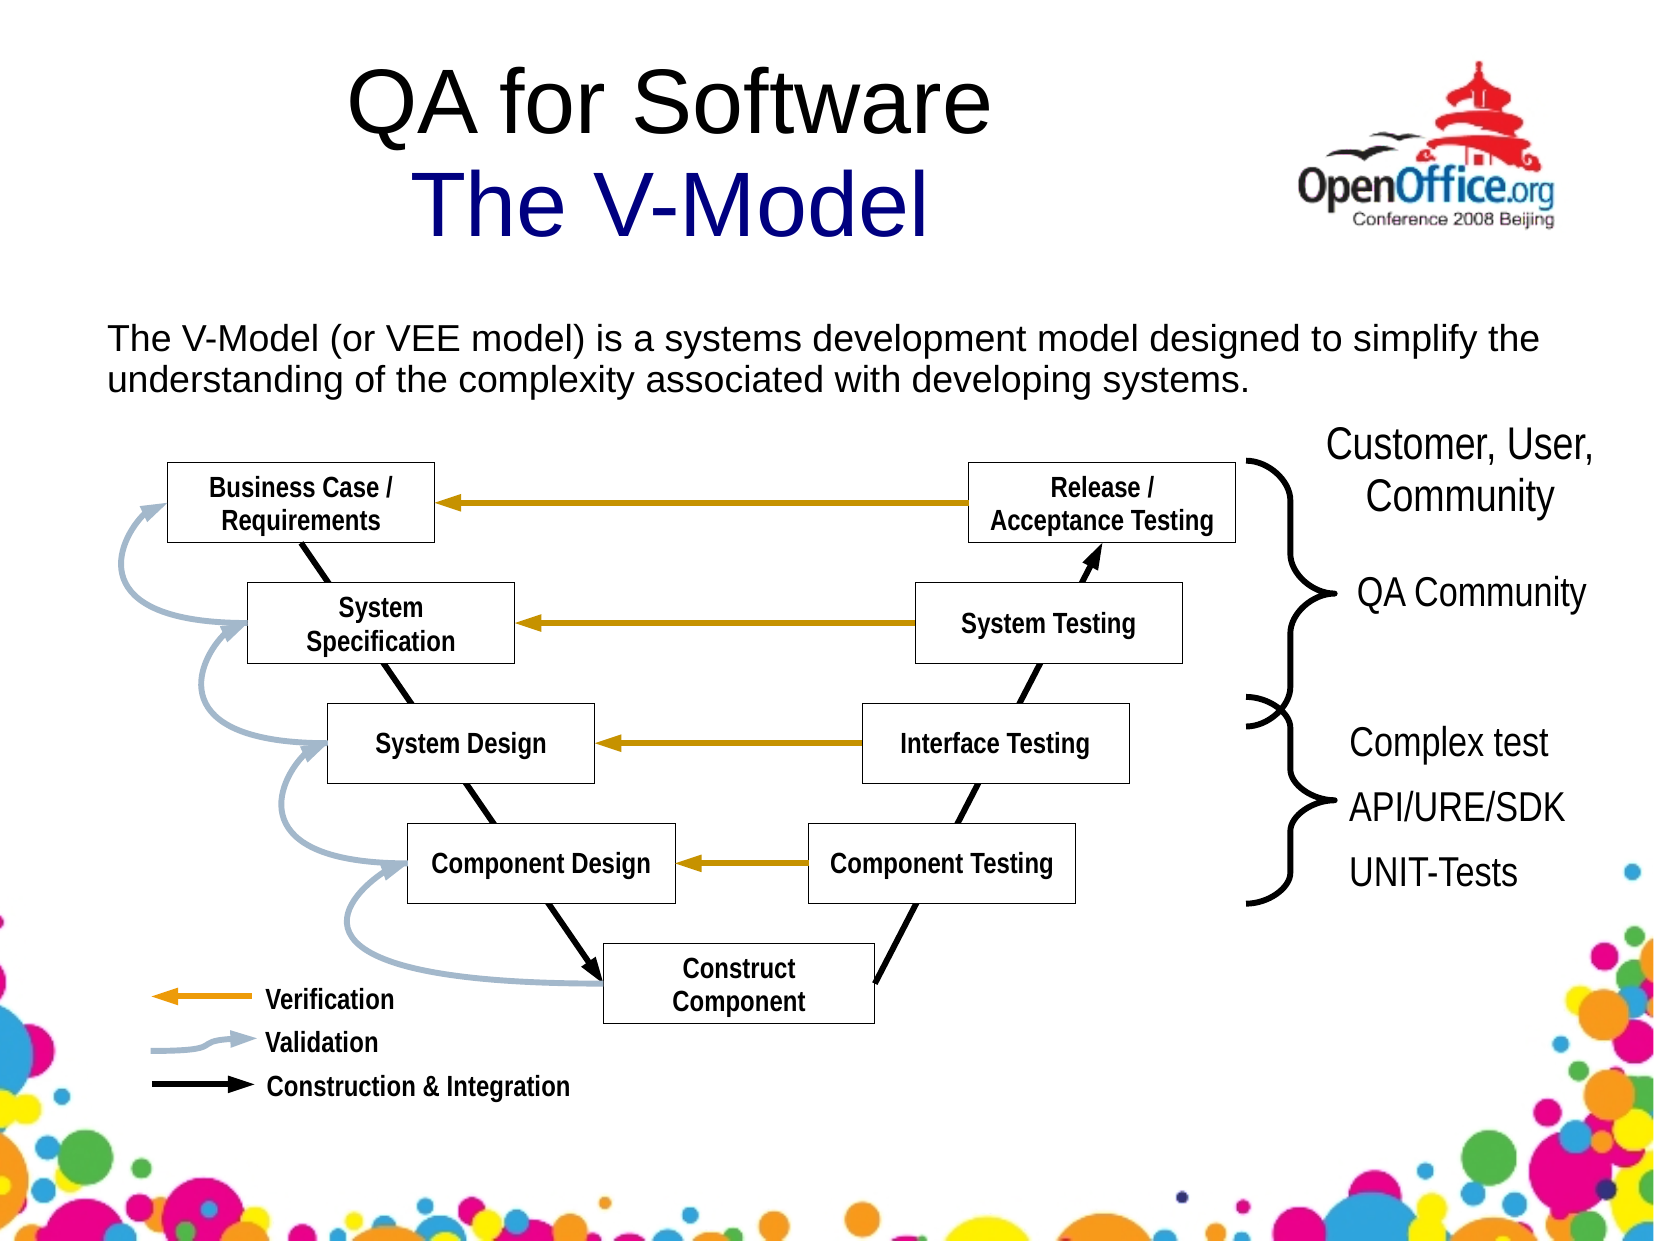

# QA for Software The V-Model
The V-Model (or VEE model) is a systems development model designed to simplify the understanding of the complexity associated with developing systems.
Customer, User,
Community
Business Case / Requirements
Release / Acceptance Testing
QA Community
System Specification
System Testing
System Design
Interface Testing
Complex test
API/URE/SDK
Component Design
Component Testing
UNIT-Tests
Construct Component
Verification
Validation
Construction & Integration